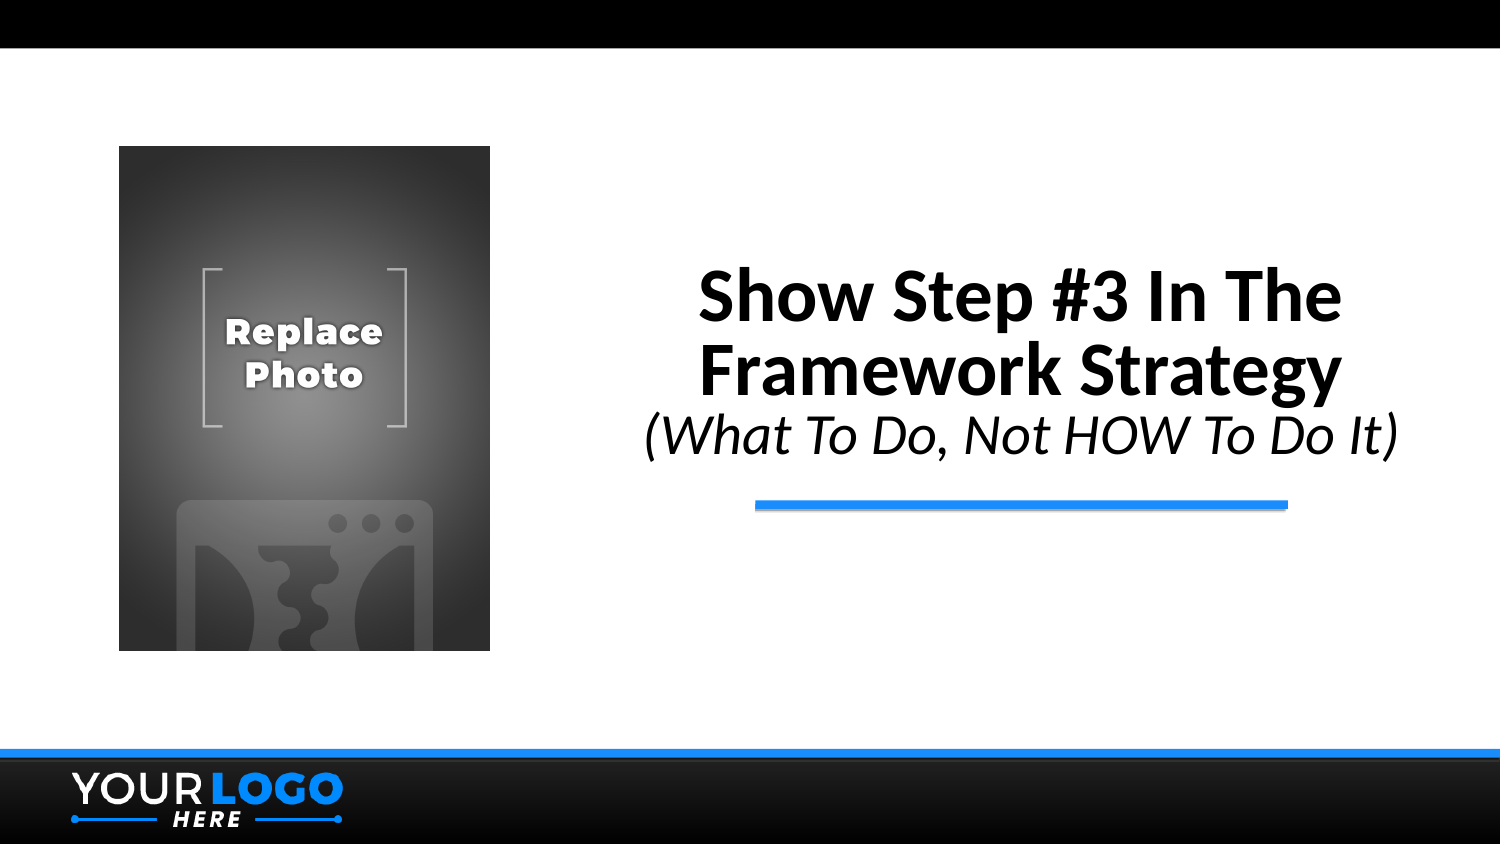

Show Step #3 In The Framework Strategy (What To Do, Not HOW To Do It)